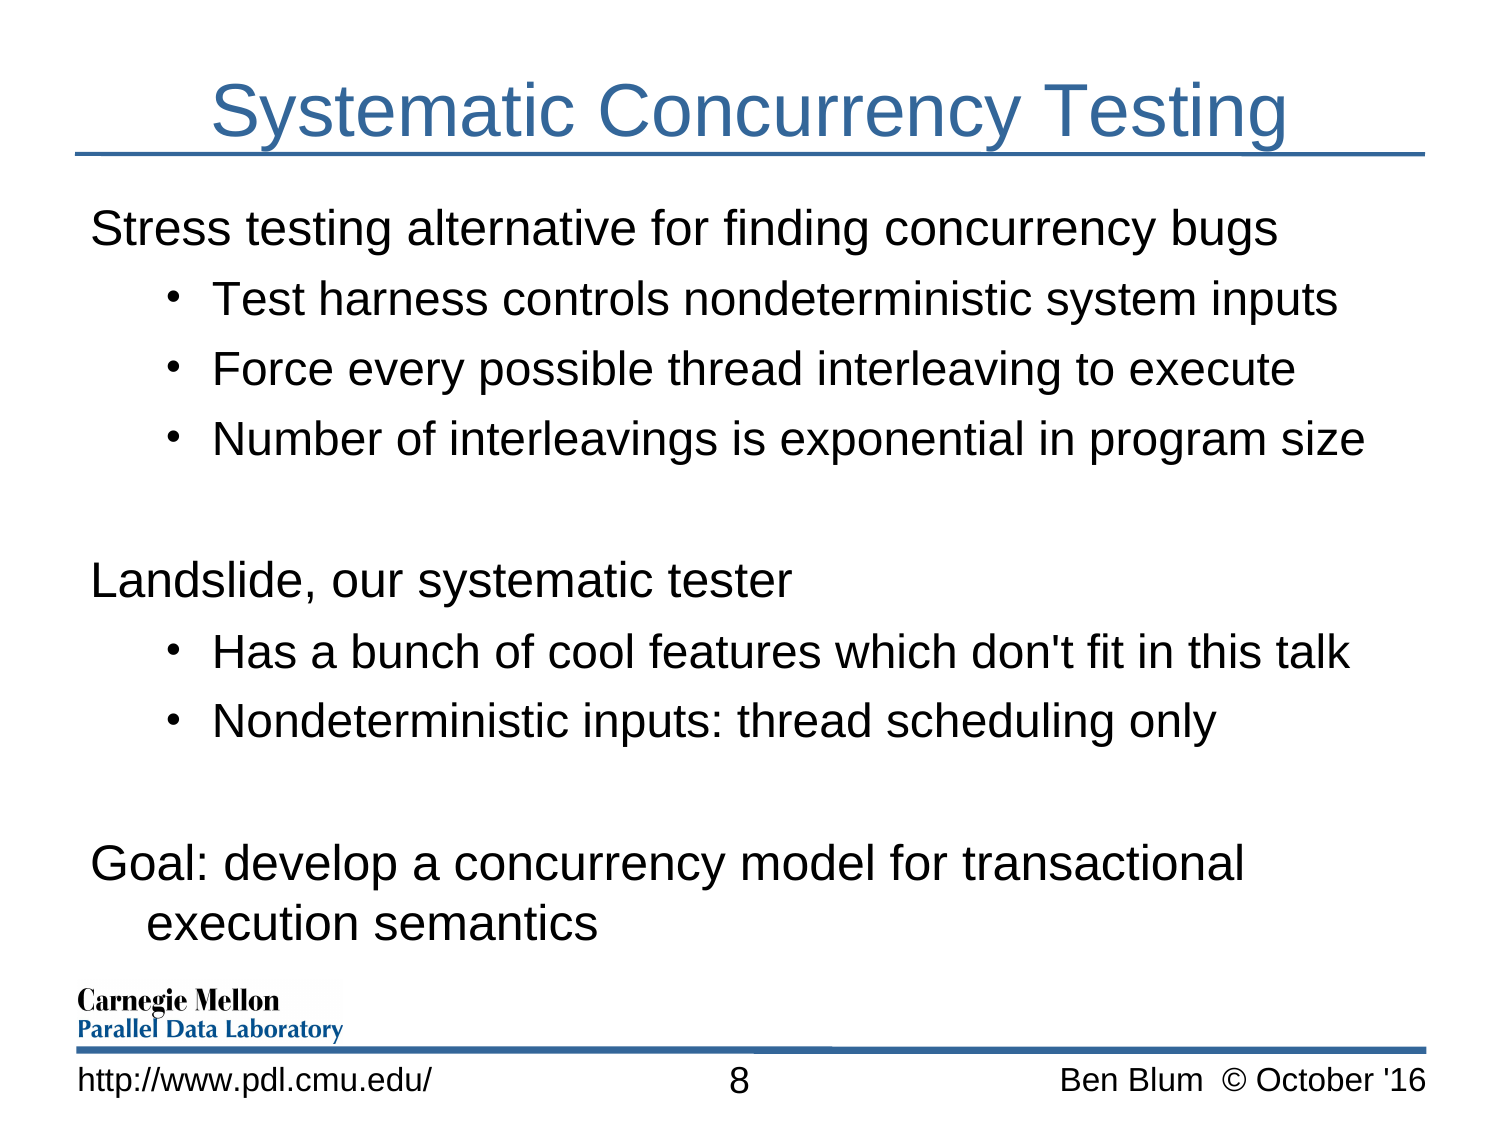

# Systematic Concurrency Testing
Stress testing alternative for finding concurrency bugs
Test harness controls nondeterministic system inputs
Force every possible thread interleaving to execute
Number of interleavings is exponential in program size
Landslide, our systematic tester
Has a bunch of cool features which don't fit in this talk
Nondeterministic inputs: thread scheduling only
Goal: develop a concurrency model for transactional execution semantics
8